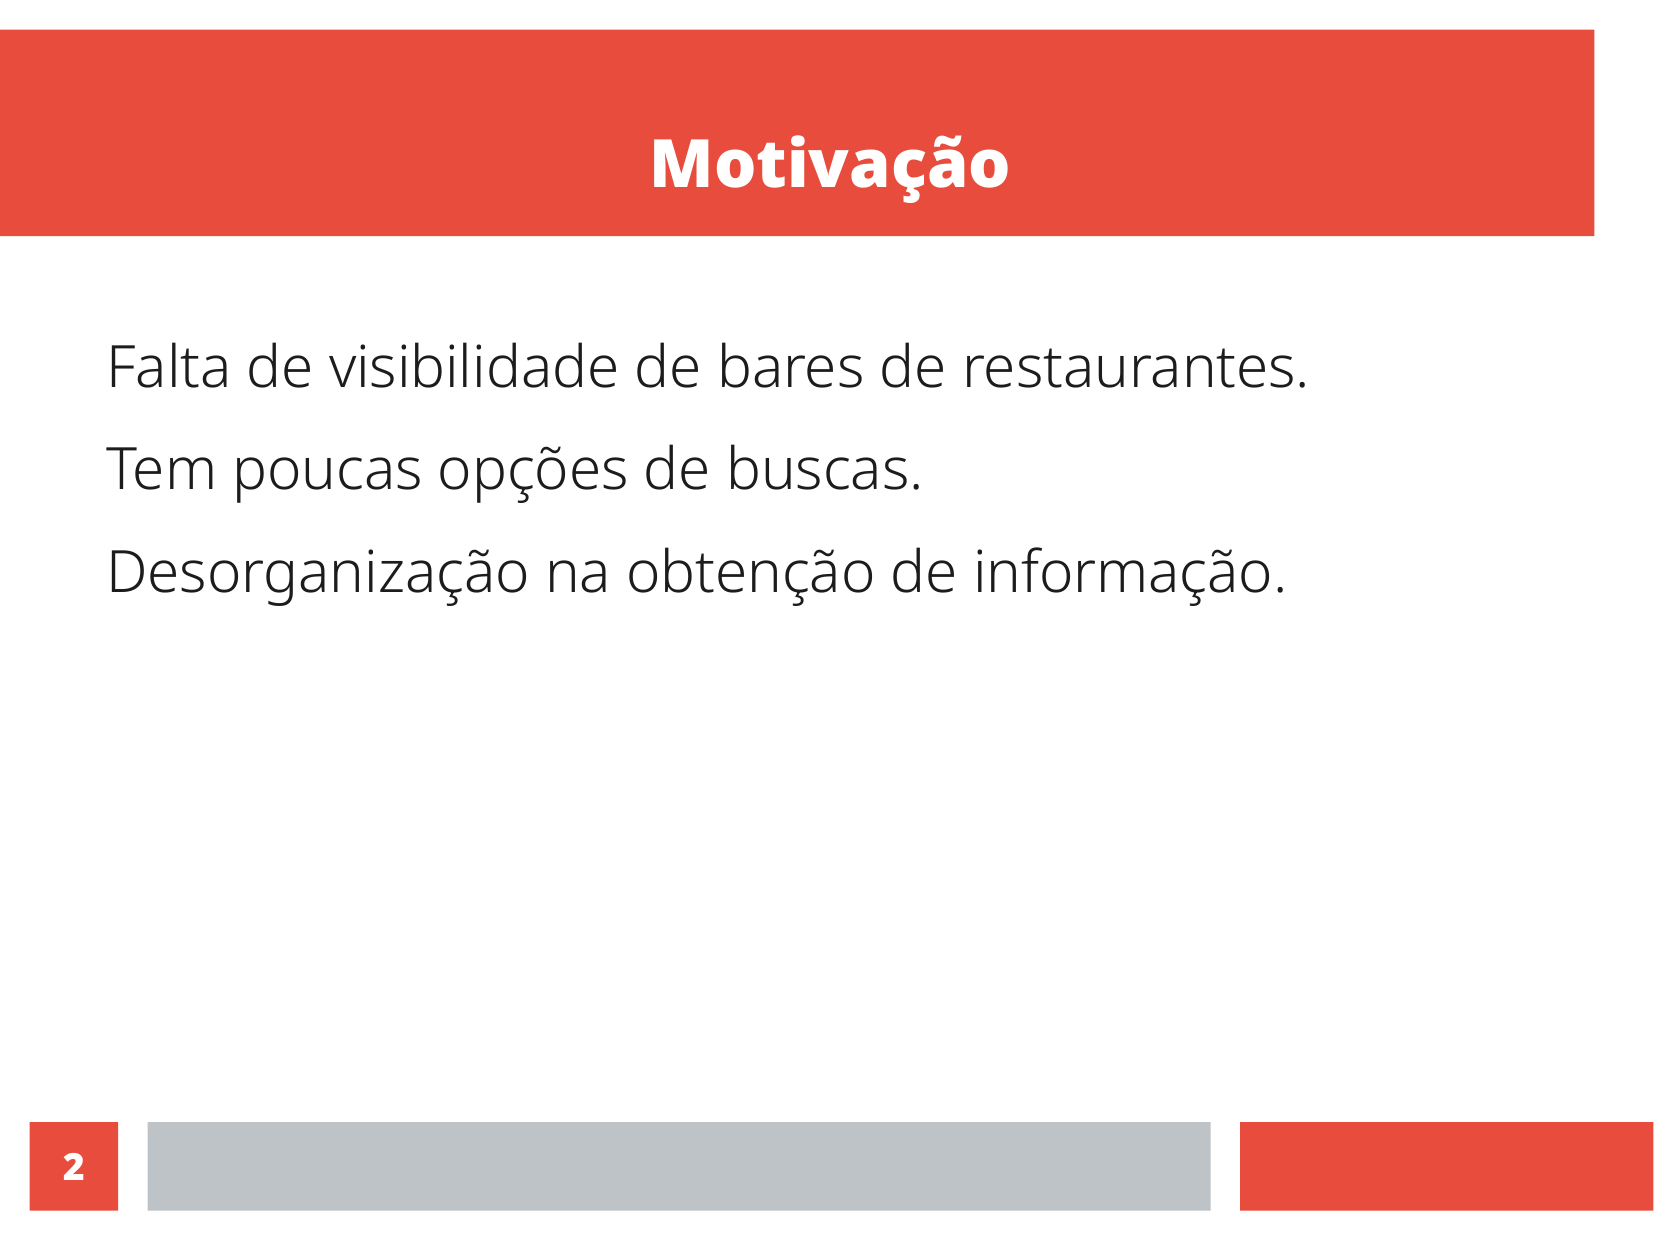

# Motivação
Falta de visibilidade de bares de restaurantes.
Tem poucas opções de buscas.
Desorganização na obtenção de informação.
2